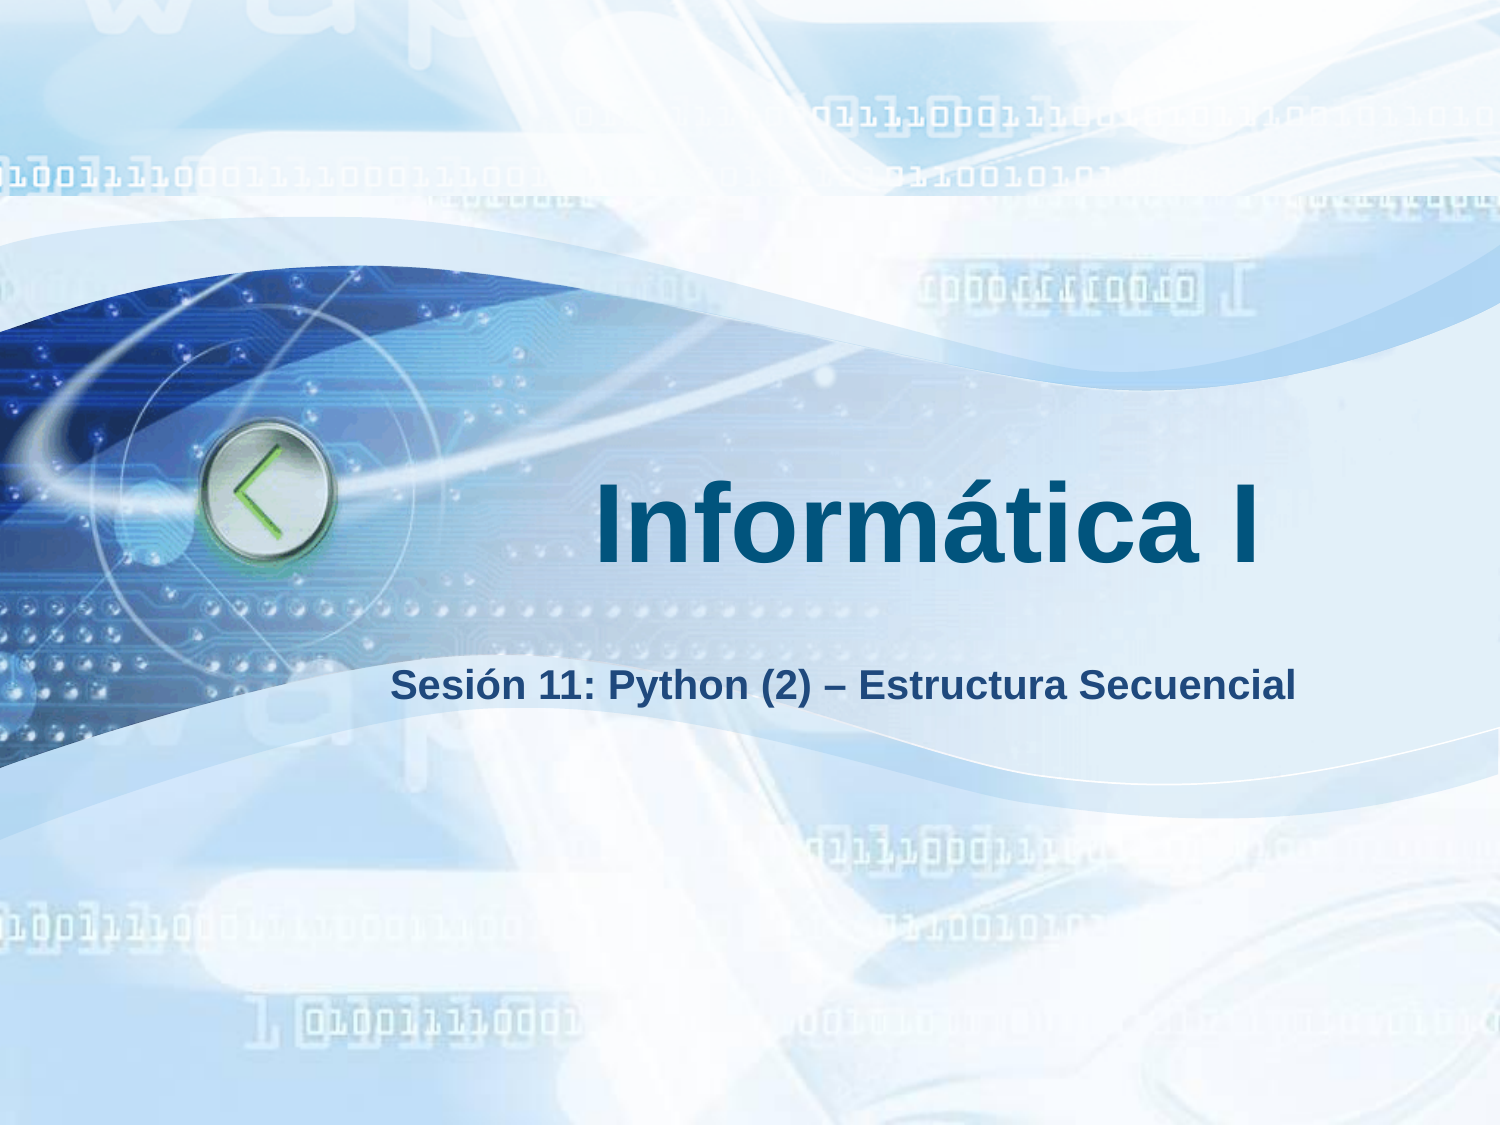

# Sesión 11: Python (2) – Estructura Secuencial